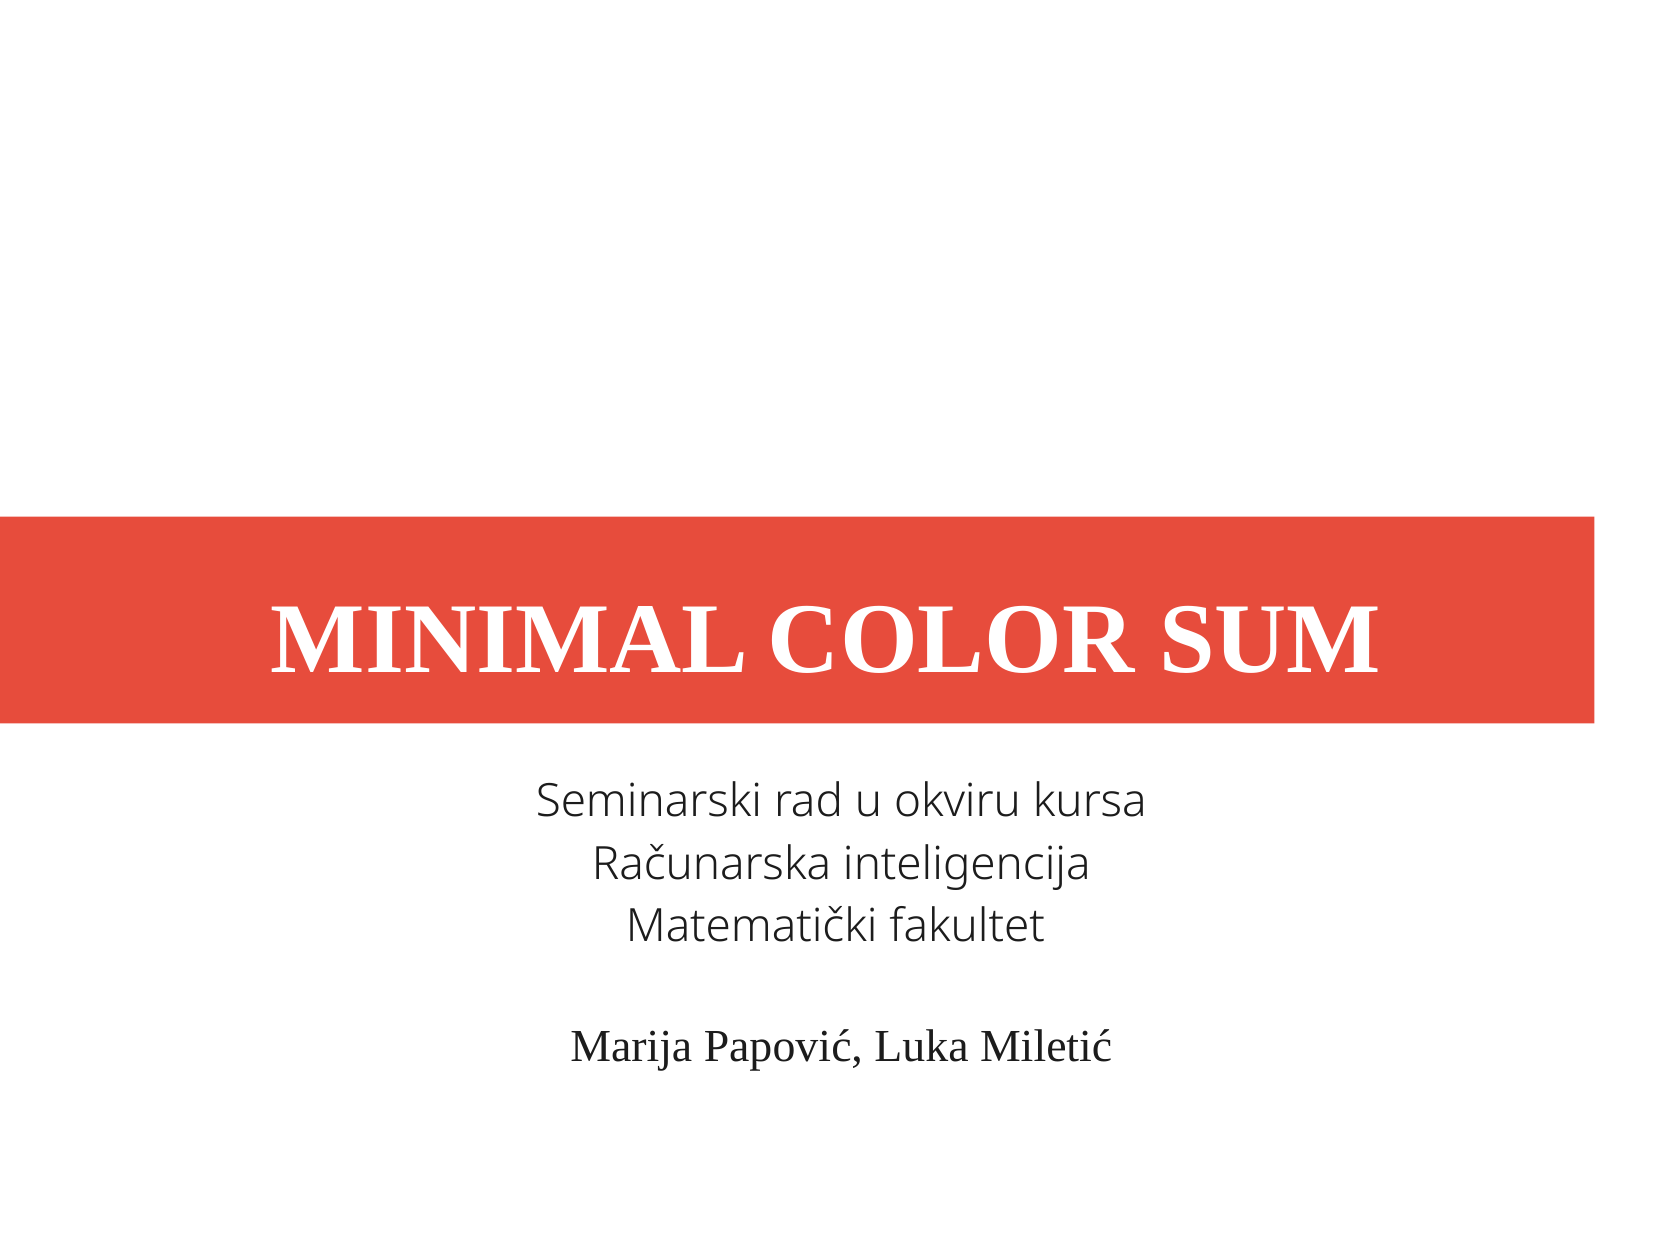

# MINIMAL COLOR SUM
Seminarski rad u okviru kursa
Računarska inteligencija
Matematički fakultet
Marija Papović, Luka Miletić